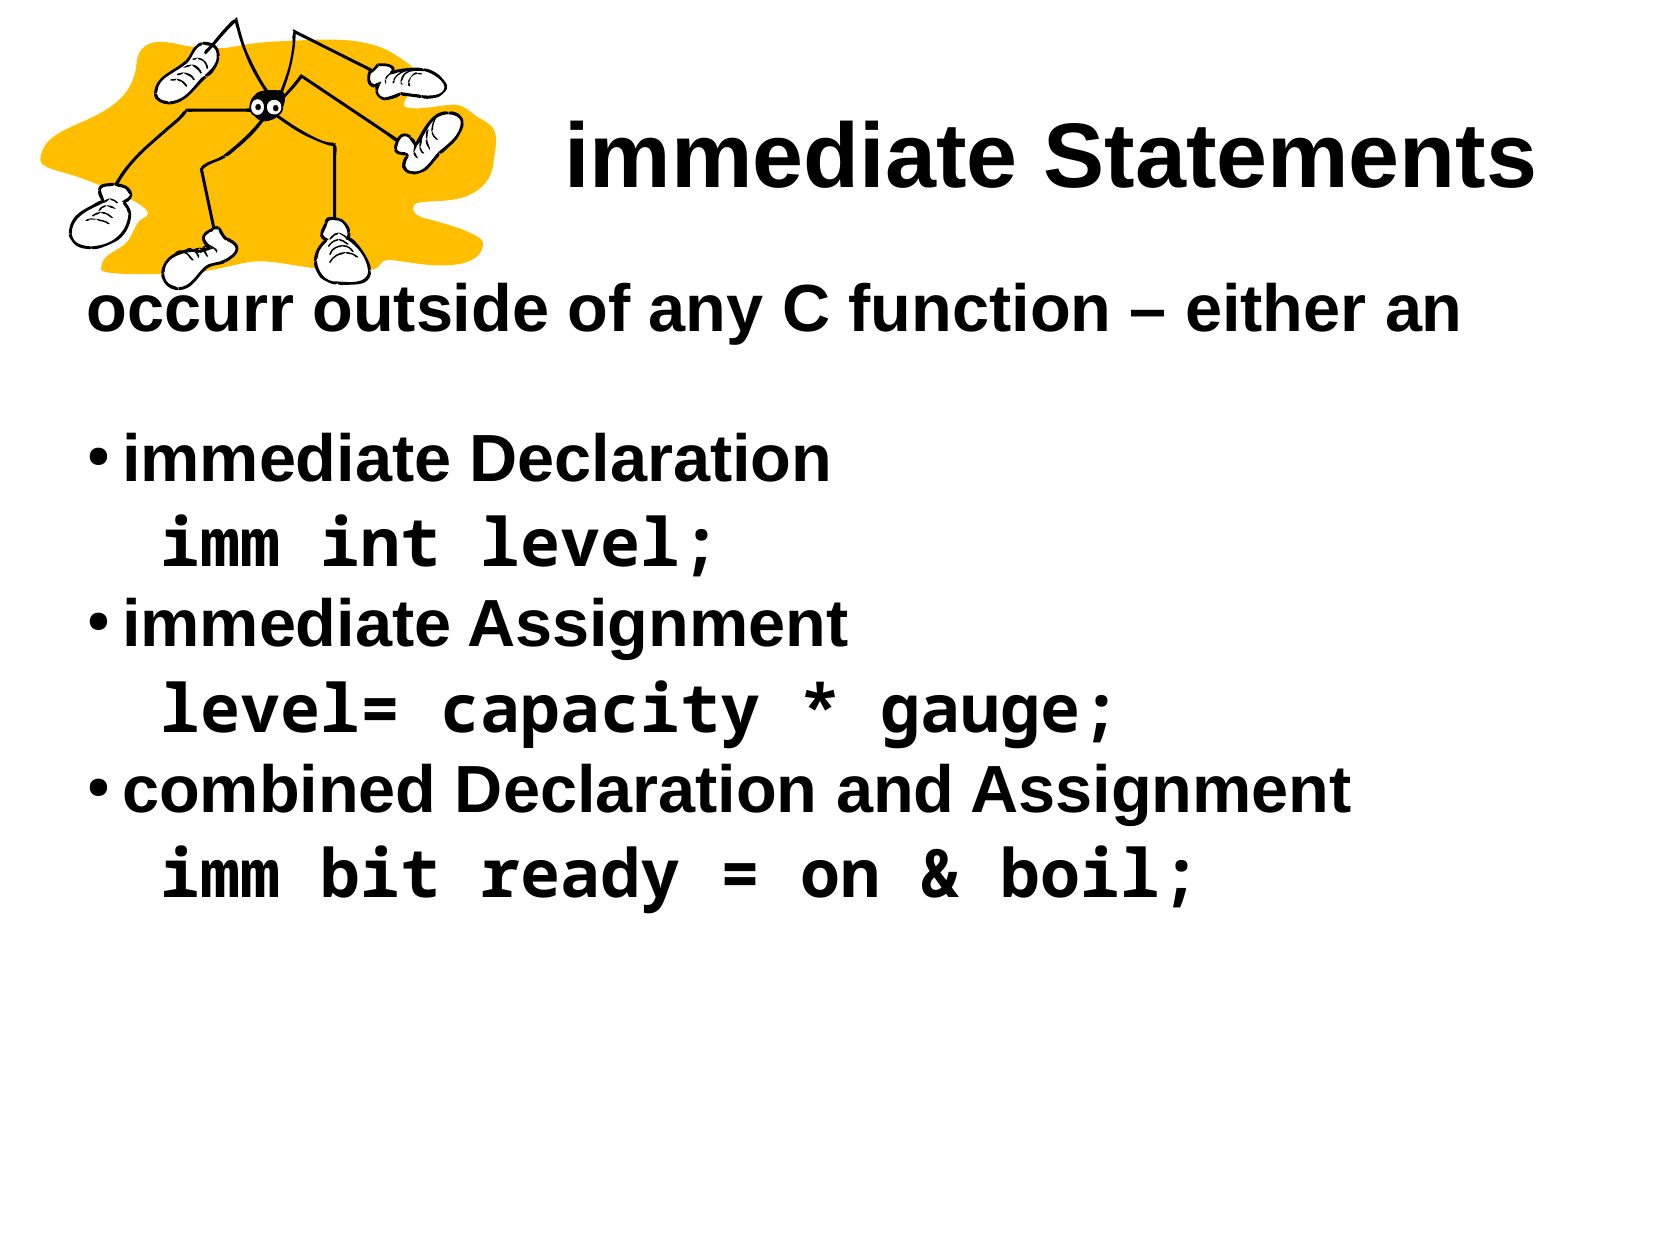

# immediate Statements
occurr outside of any C function – either an
immediate Declaration
	imm int level;
immediate Assignment
	level= capacity * gauge;
combined Declaration and Assignment
	imm bit ready = on & boil;